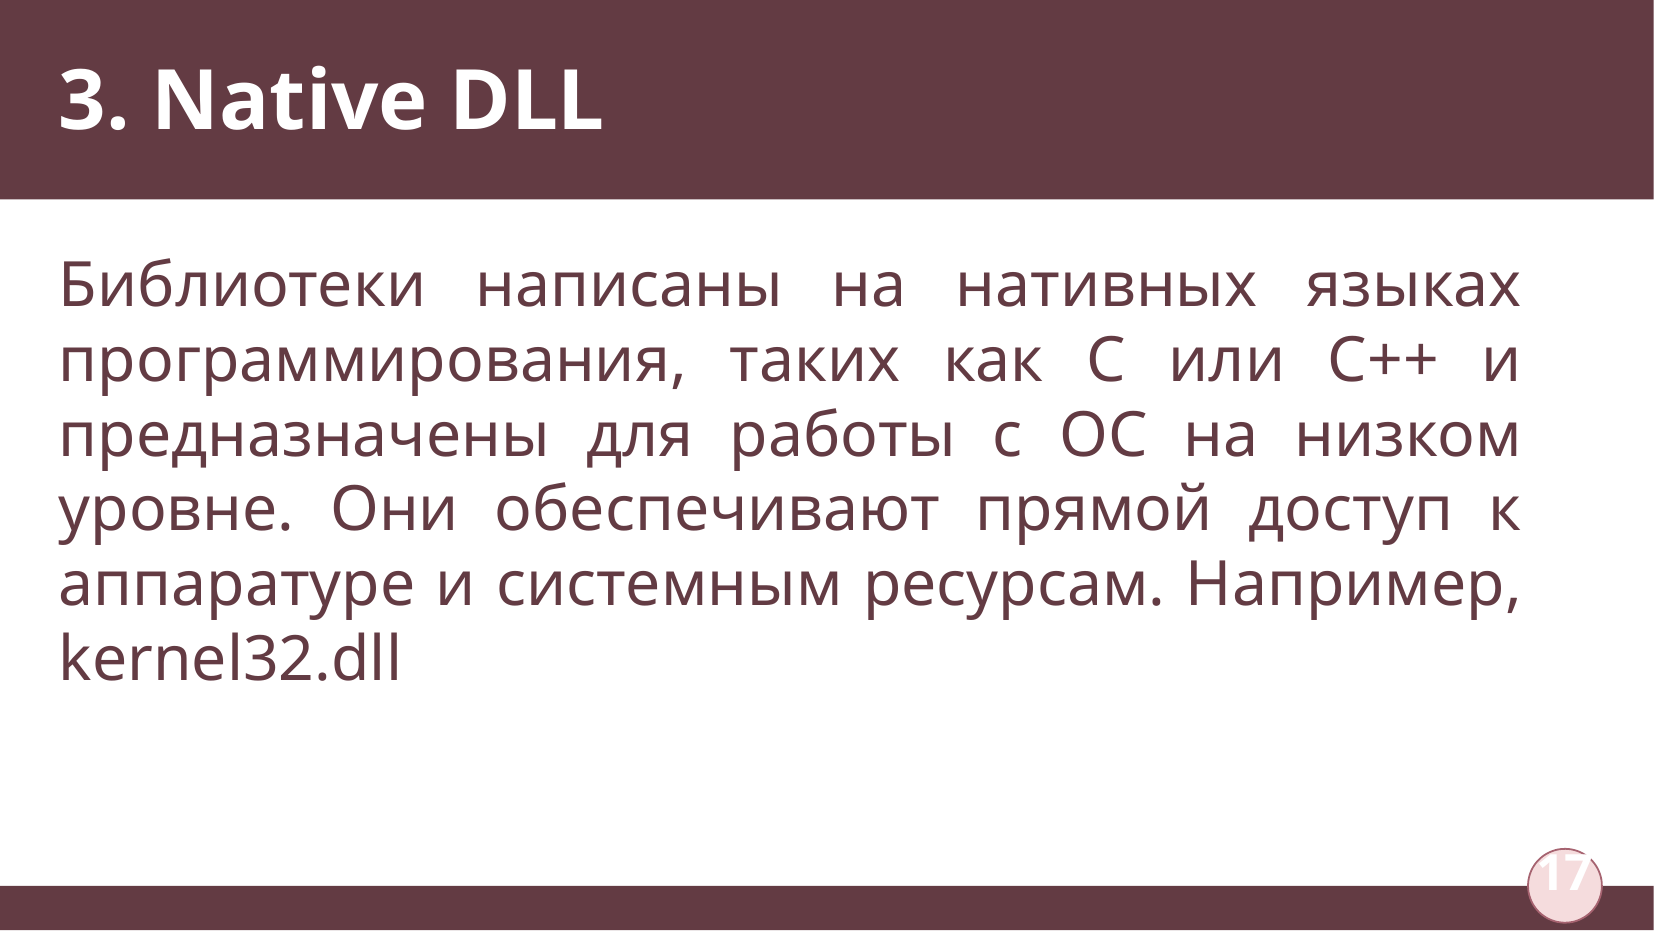

# 3. Native DLL
Библиотеки написаны на нативных языках программирования, таких как С или С++ и предназначены для работы с ОС на низком уровне. Они обеспечивают прямой доступ к аппаратуре и системным ресурсам. Например, kernel32.dll